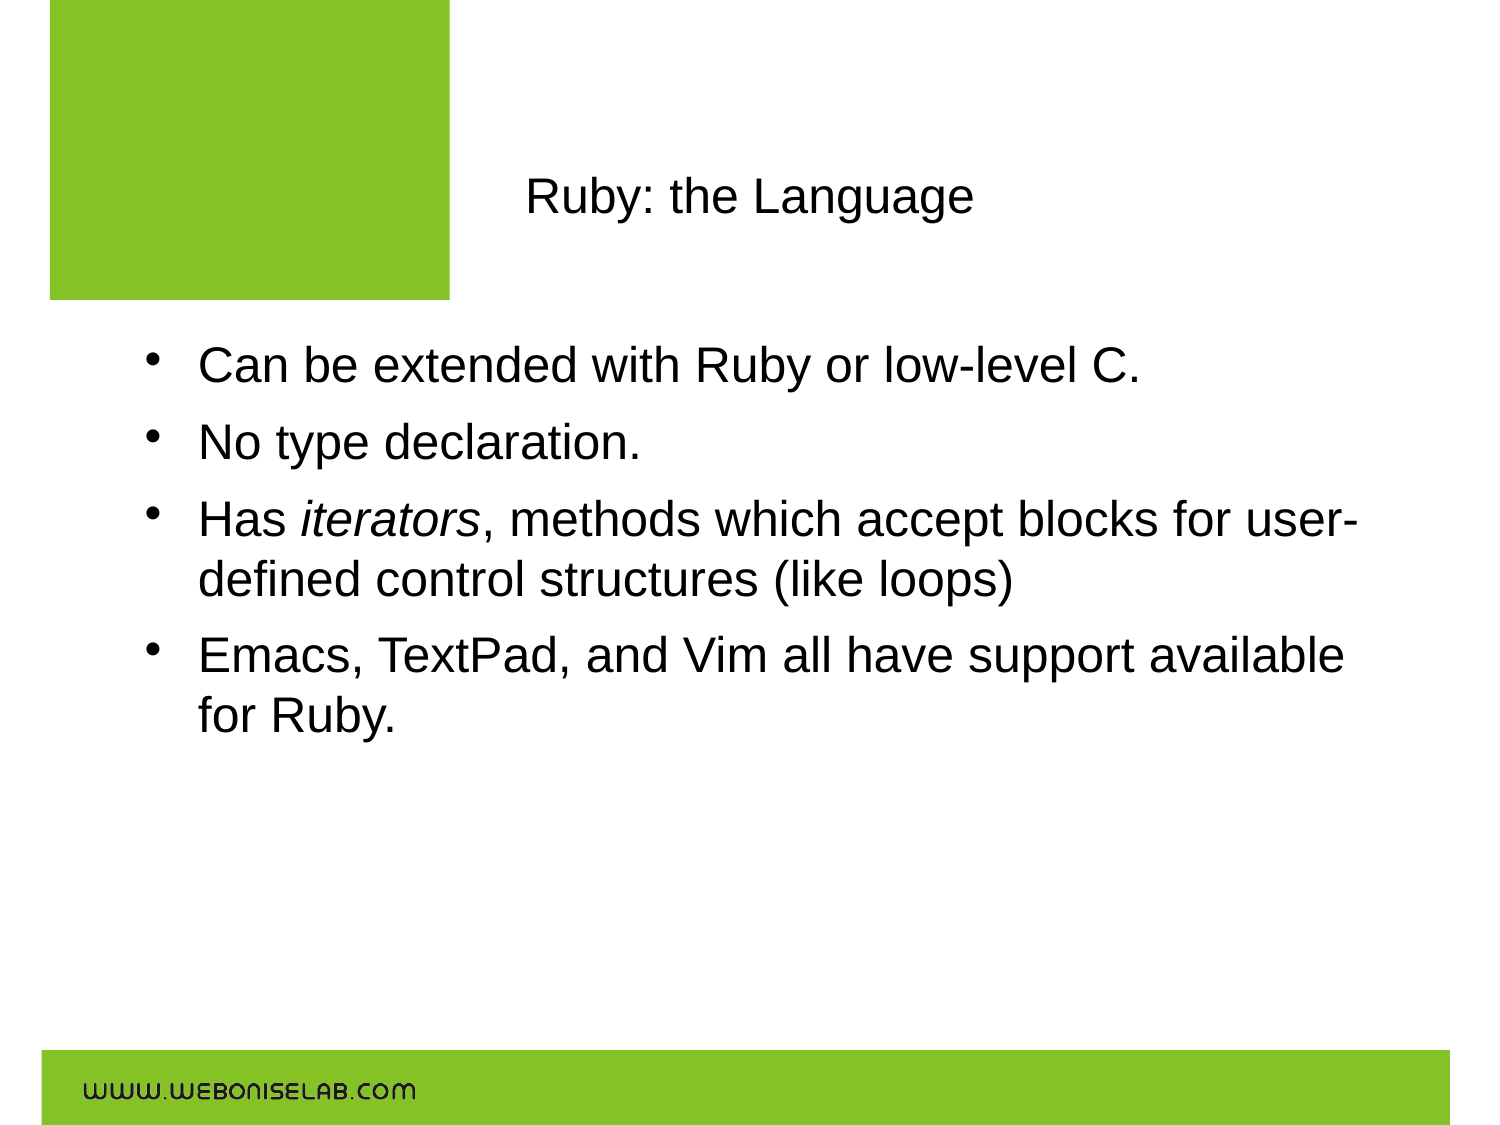

# Ruby: the Language
Can be extended with Ruby or low-level C.
No type declaration.
Has iterators, methods which accept blocks for user-defined control structures (like loops)
Emacs, TextPad, and Vim all have support available for Ruby.